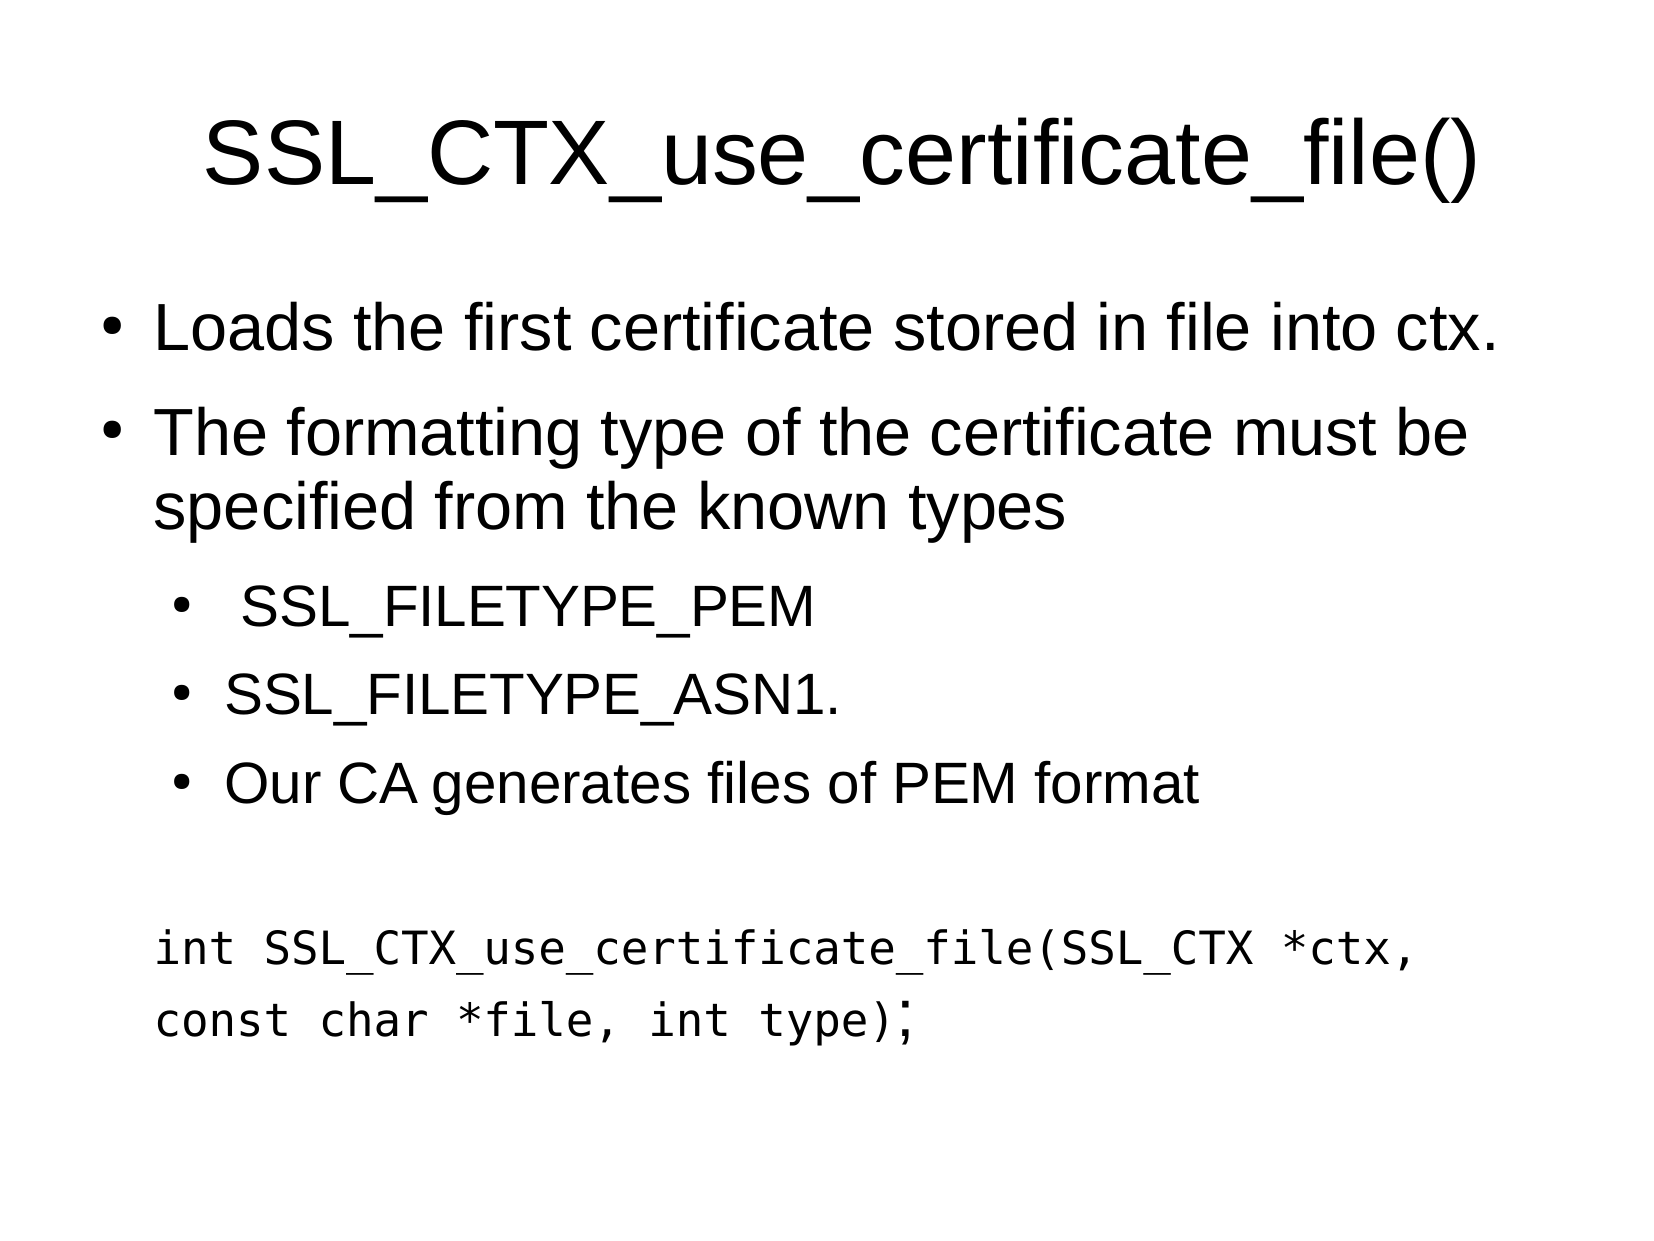

# SSL_CTX_use_certificate_file()
Loads the first certificate stored in file into ctx.
The formatting type of the certificate must be specified from the known types
 SSL_FILETYPE_PEM
SSL_FILETYPE_ASN1.
Our CA generates files of PEM format
int SSL_CTX_use_certificate_file(SSL_CTX *ctx, const char *file, int type);